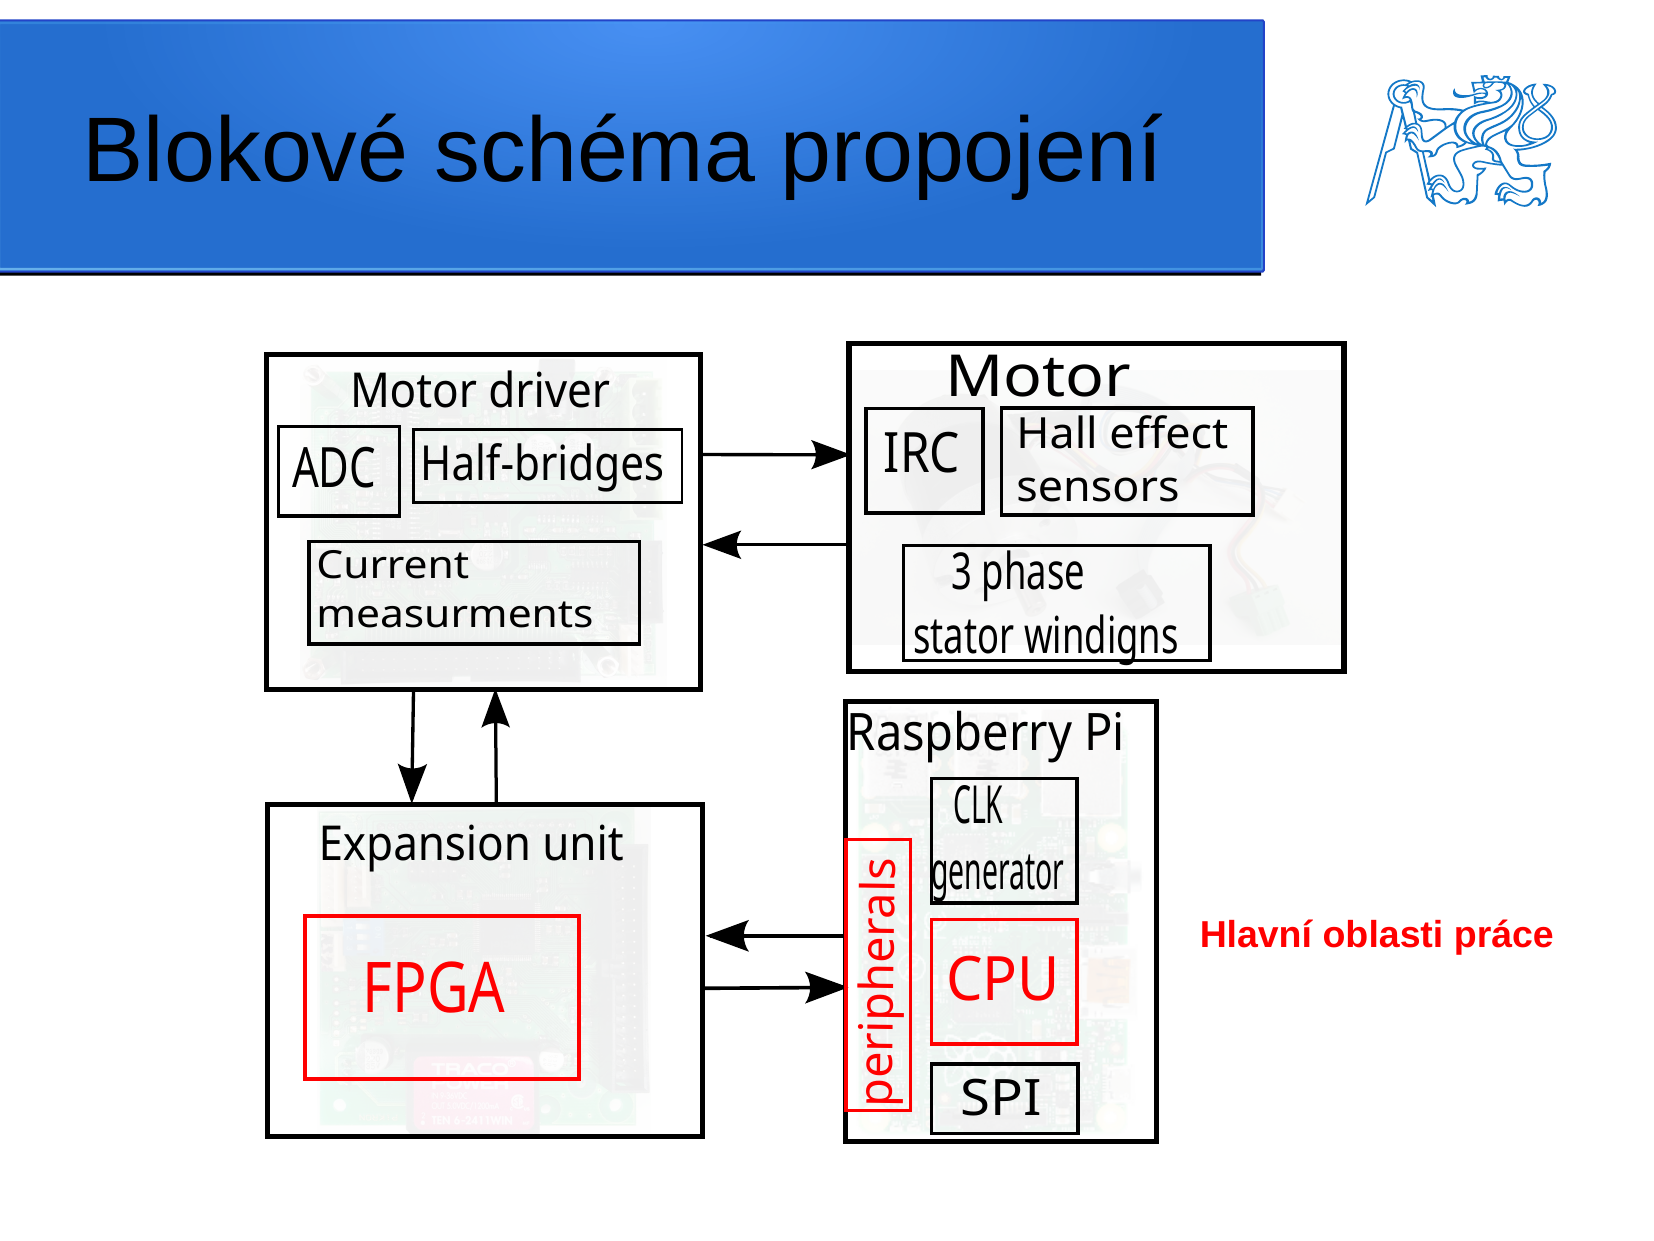

# Blokové schéma propojení
Hlavní oblasti práce